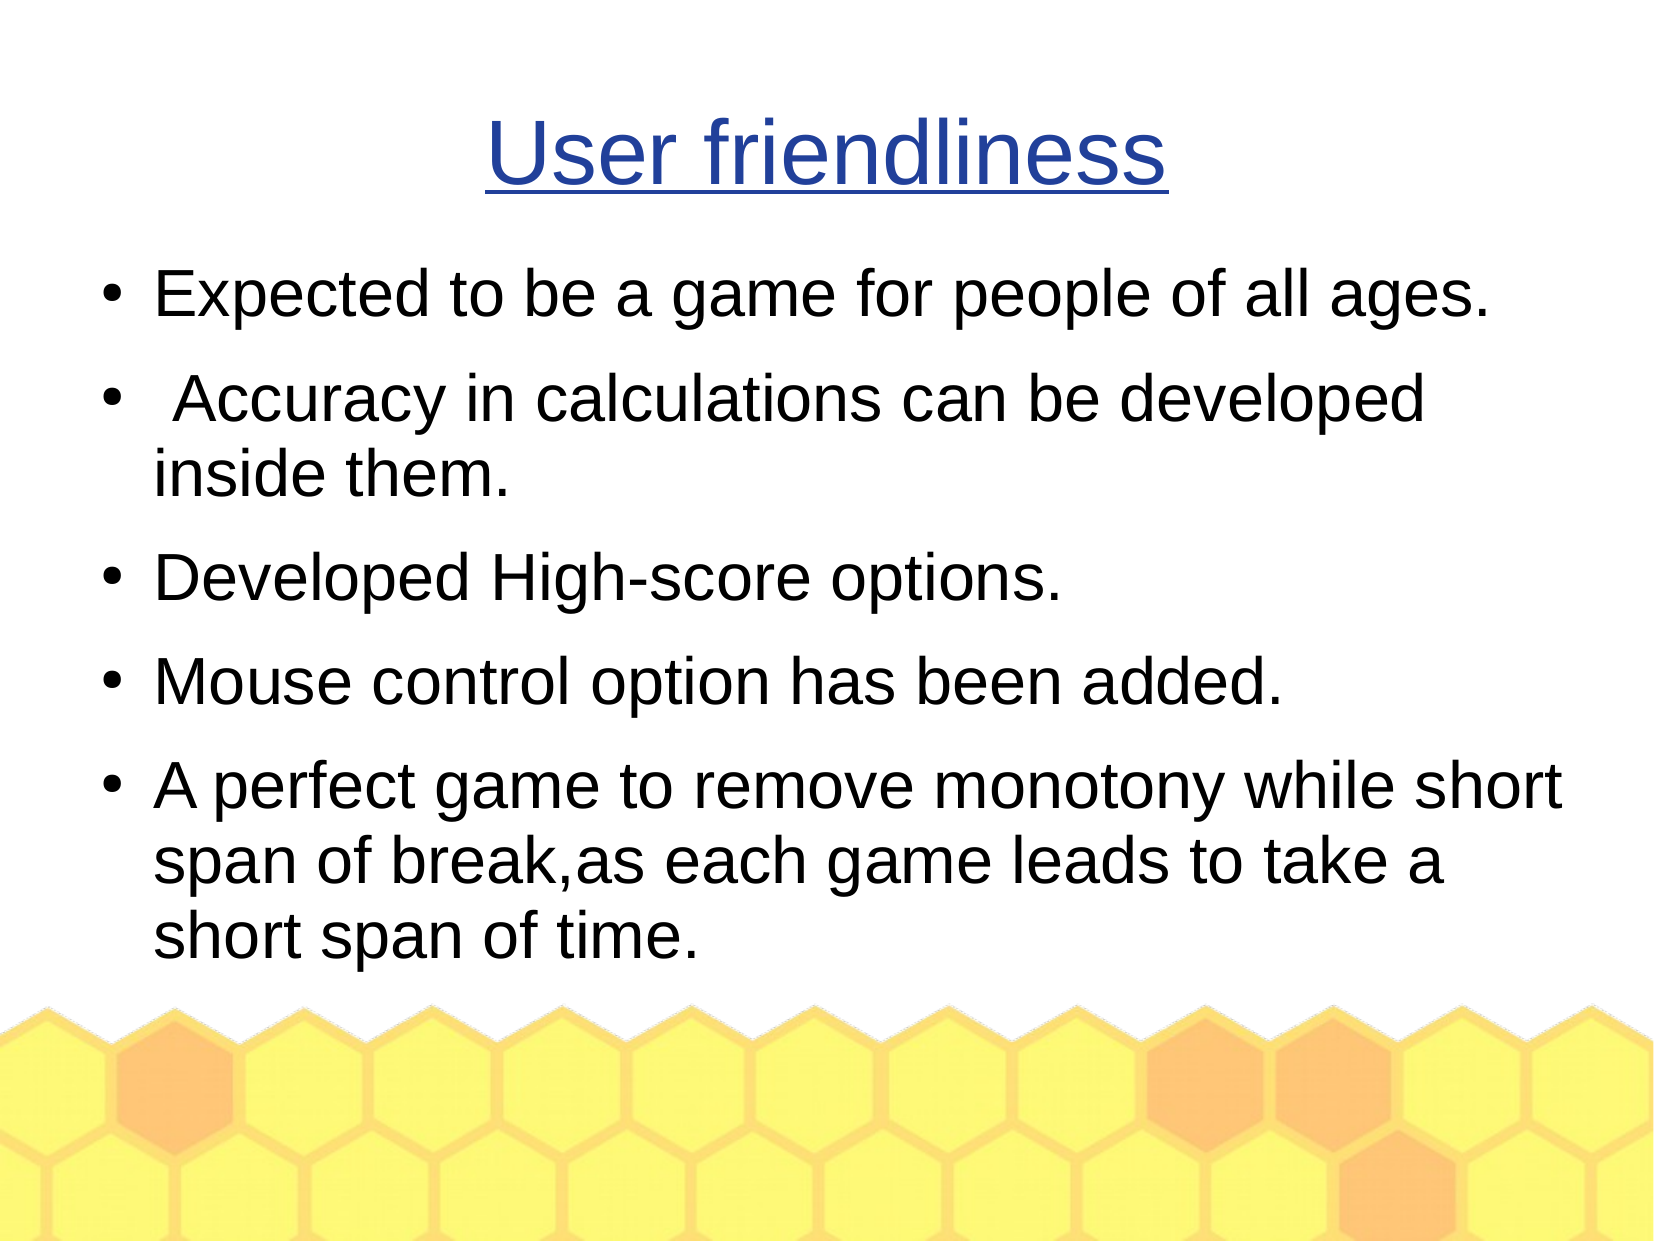

# User friendliness
Expected to be a game for people of all ages.
 Accuracy in calculations can be developed inside them.
Developed High-score options.
Mouse control option has been added.
A perfect game to remove monotony while short span of break,as each game leads to take a short span of time.